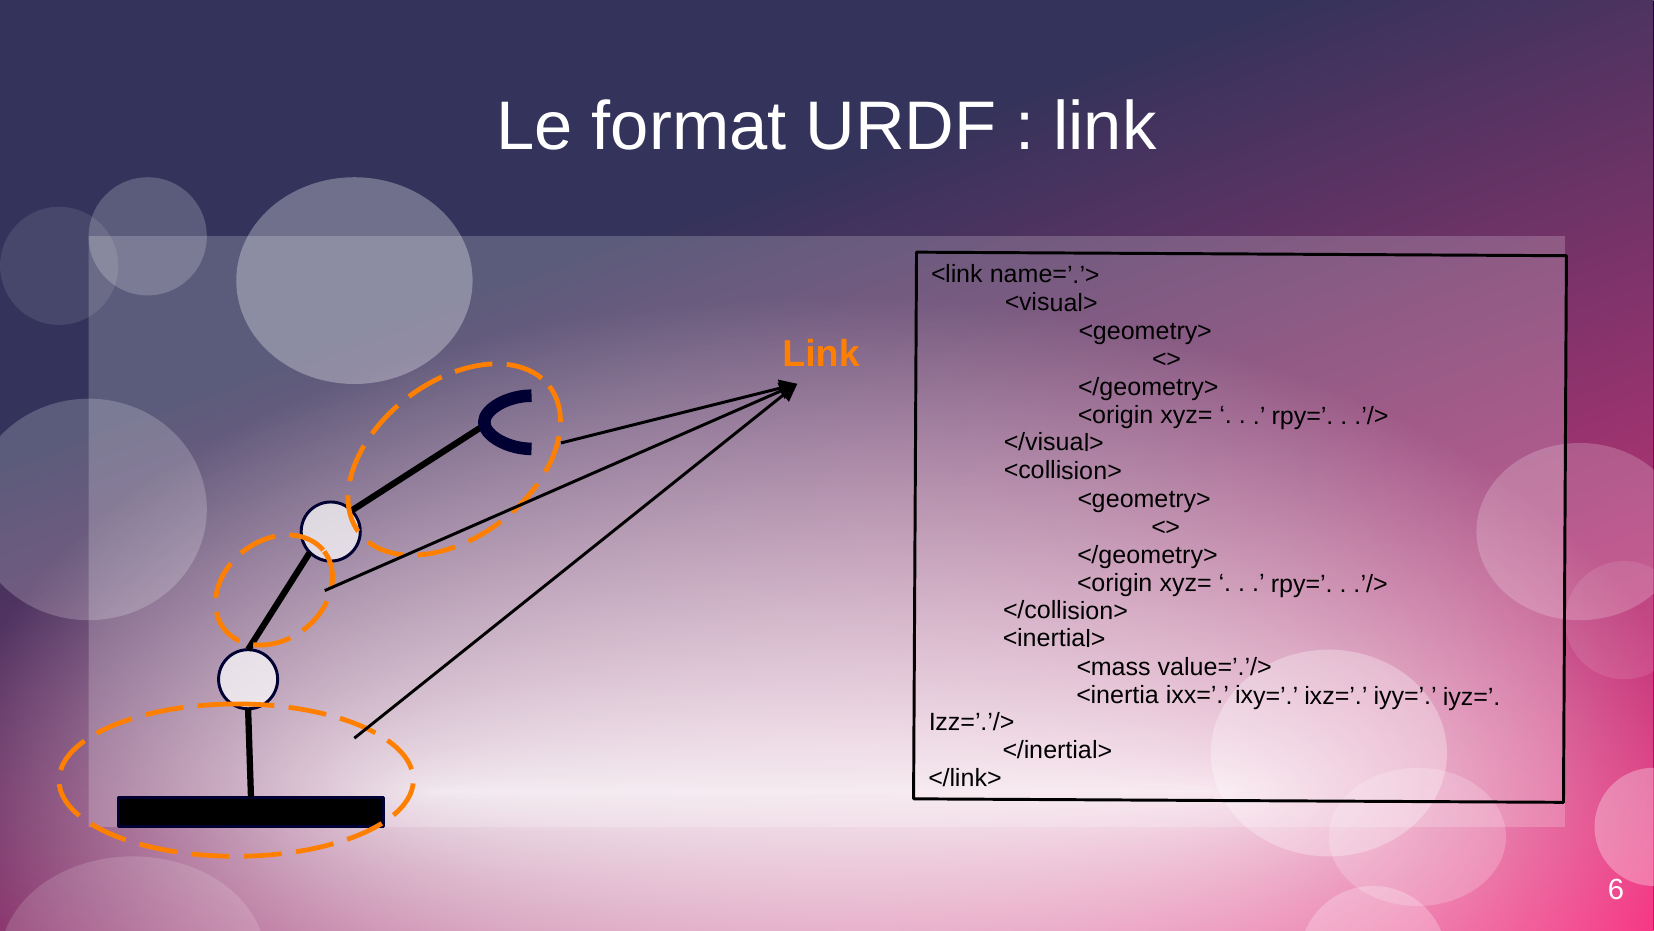

# Le format URDF : link
<link name=’.’>
	<visual>
		<geometry>
			<>
		</geometry>
		<origin xyz= ‘. . .’ rpy=’. . .’/>
	</visual>
	<collision>
		<geometry>
			<>
		</geometry>
		<origin xyz= ‘. . .’ rpy=’. . .’/>
	</collision>
	<inertial>
		<mass value=’.’/>
		<inertia ixx=’.’ ixy=’.’ ixz=’.’ iyy=’.’ iyz=’. Izz=’.’/>
	</inertial>
</link>
Link